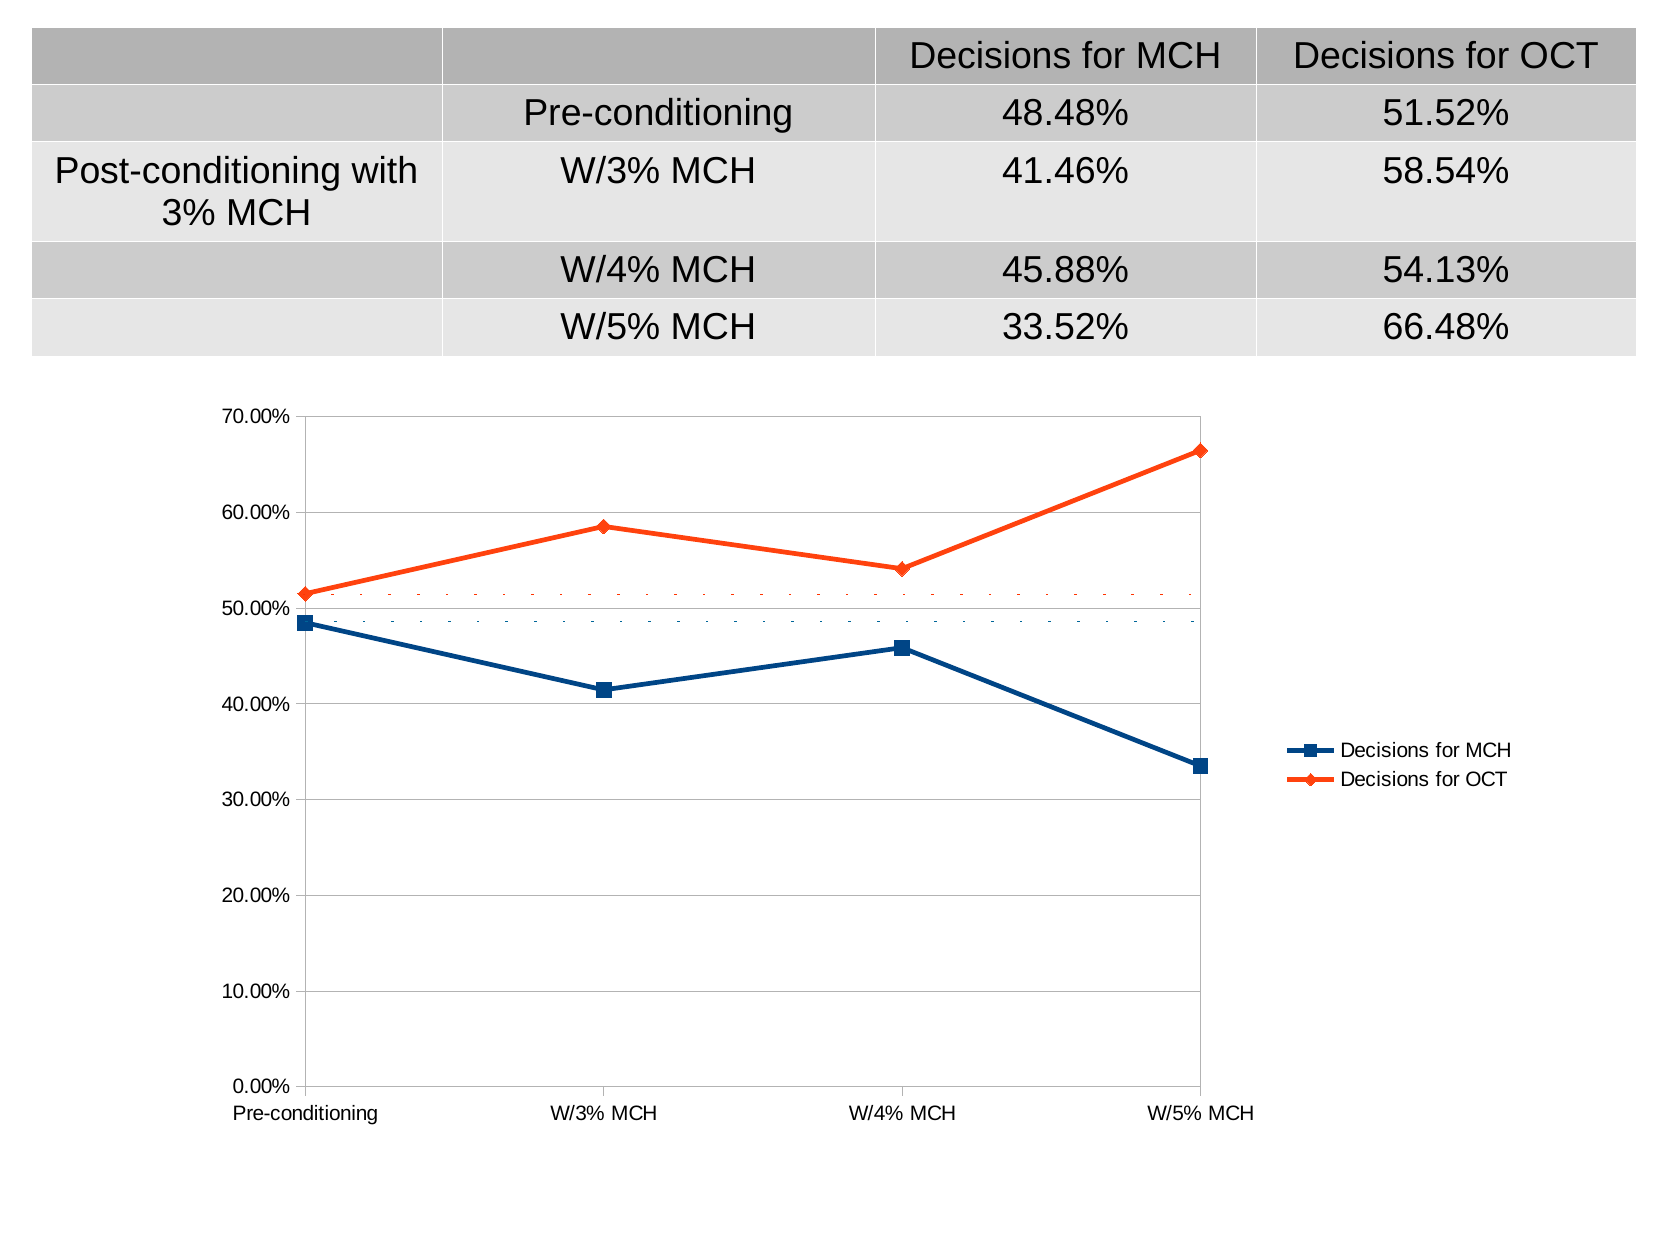

| | | Decisions for MCH | Decisions for OCT |
| --- | --- | --- | --- |
| | Pre-conditioning | 48.48% | 51.52% |
| Post-conditioning with 3% MCH | W/3% MCH | 41.46% | 58.54% |
| | W/4% MCH | 45.88% | 54.13% |
| | W/5% MCH | 33.52% | 66.48% |
### Chart
| Category | Decisions for MCH | Decisions for OCT |
|---|---|---|
| Pre-conditioning | 0.484848484848485 | 0.515151515151515 |
| W/3% MCH | 0.414614121510673 | 0.585385878489327 |
| W/4% MCH | 0.45875 | 0.54125 |
| W/5% MCH | 0.335164835164835 | 0.664835164835165 |